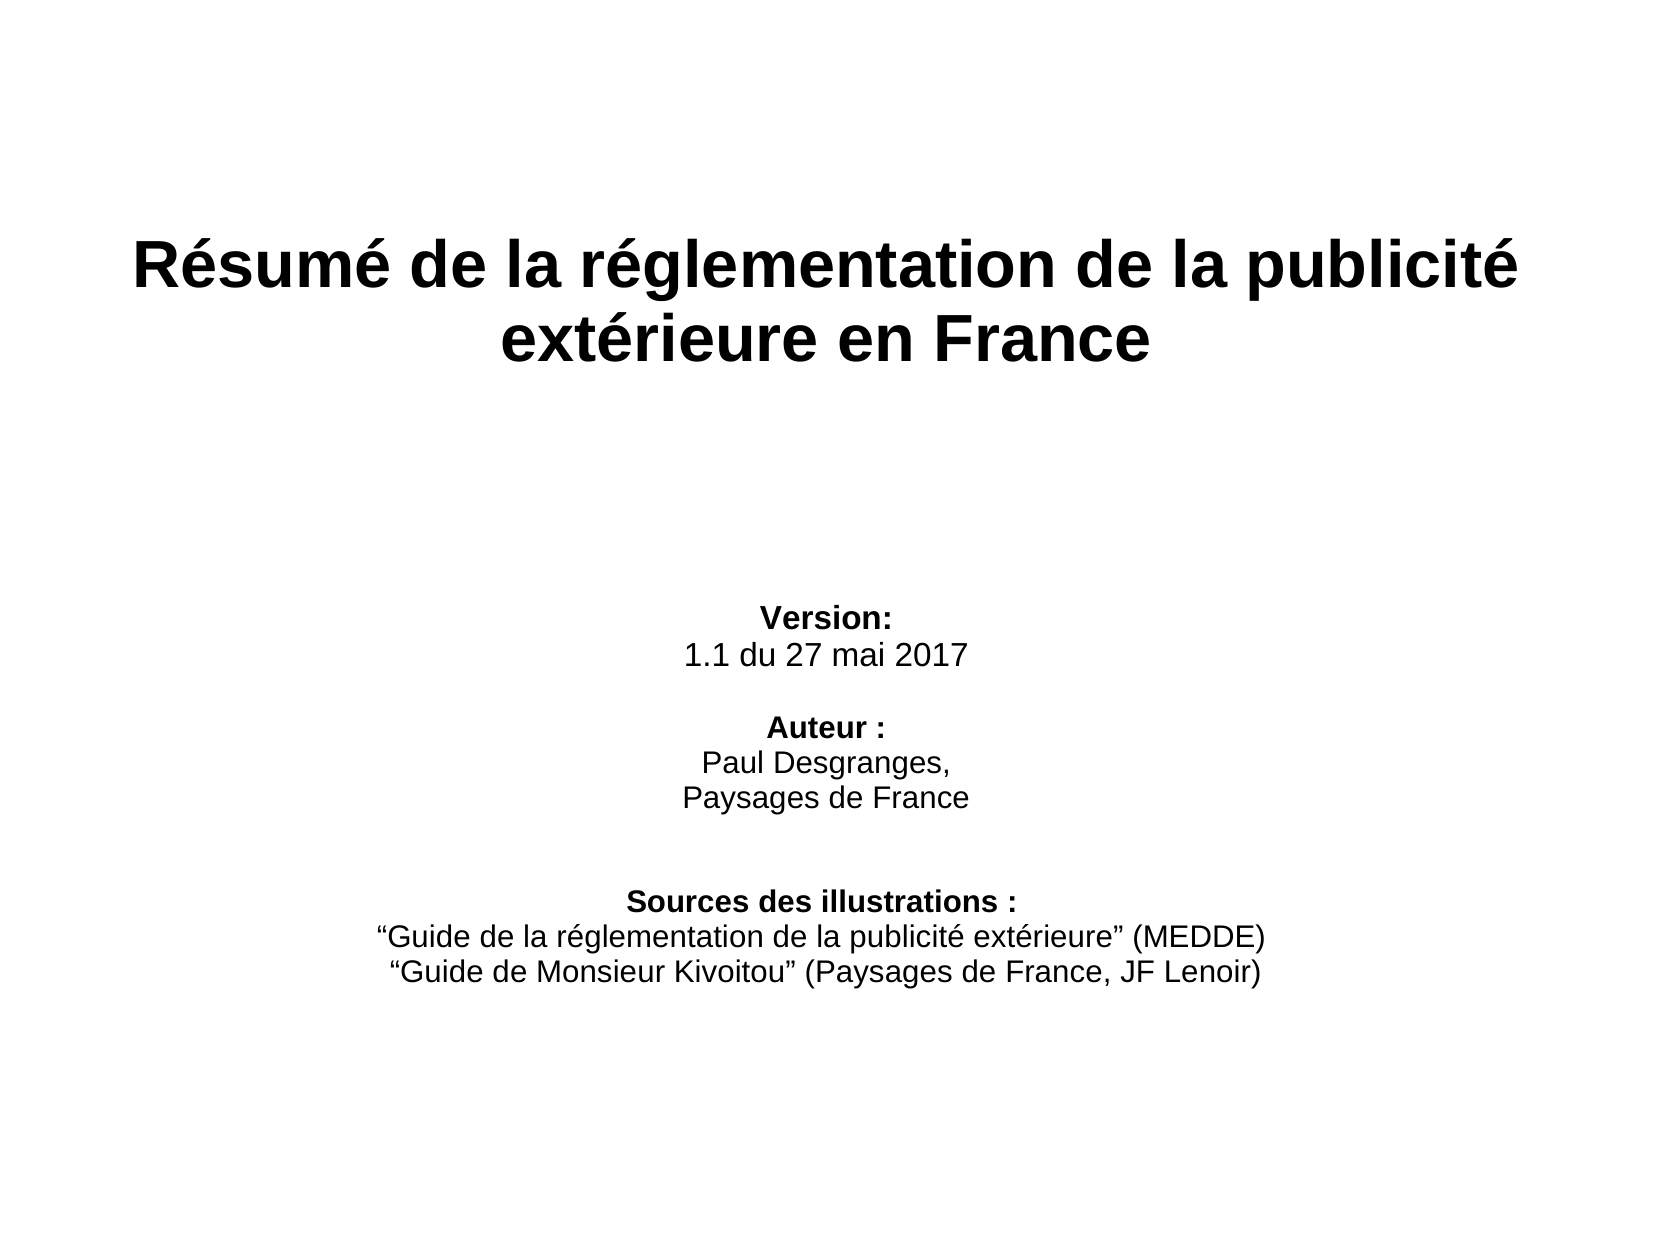

# Résumé de la réglementation de la publicité extérieure en France
Version:
1.1 du 27 mai 2017
Auteur :
Paul Desgranges,
Paysages de France
Sources des illustrations :
“Guide de la réglementation de la publicité extérieure” (MEDDE)
“Guide de Monsieur Kivoitou” (Paysages de France, JF Lenoir)